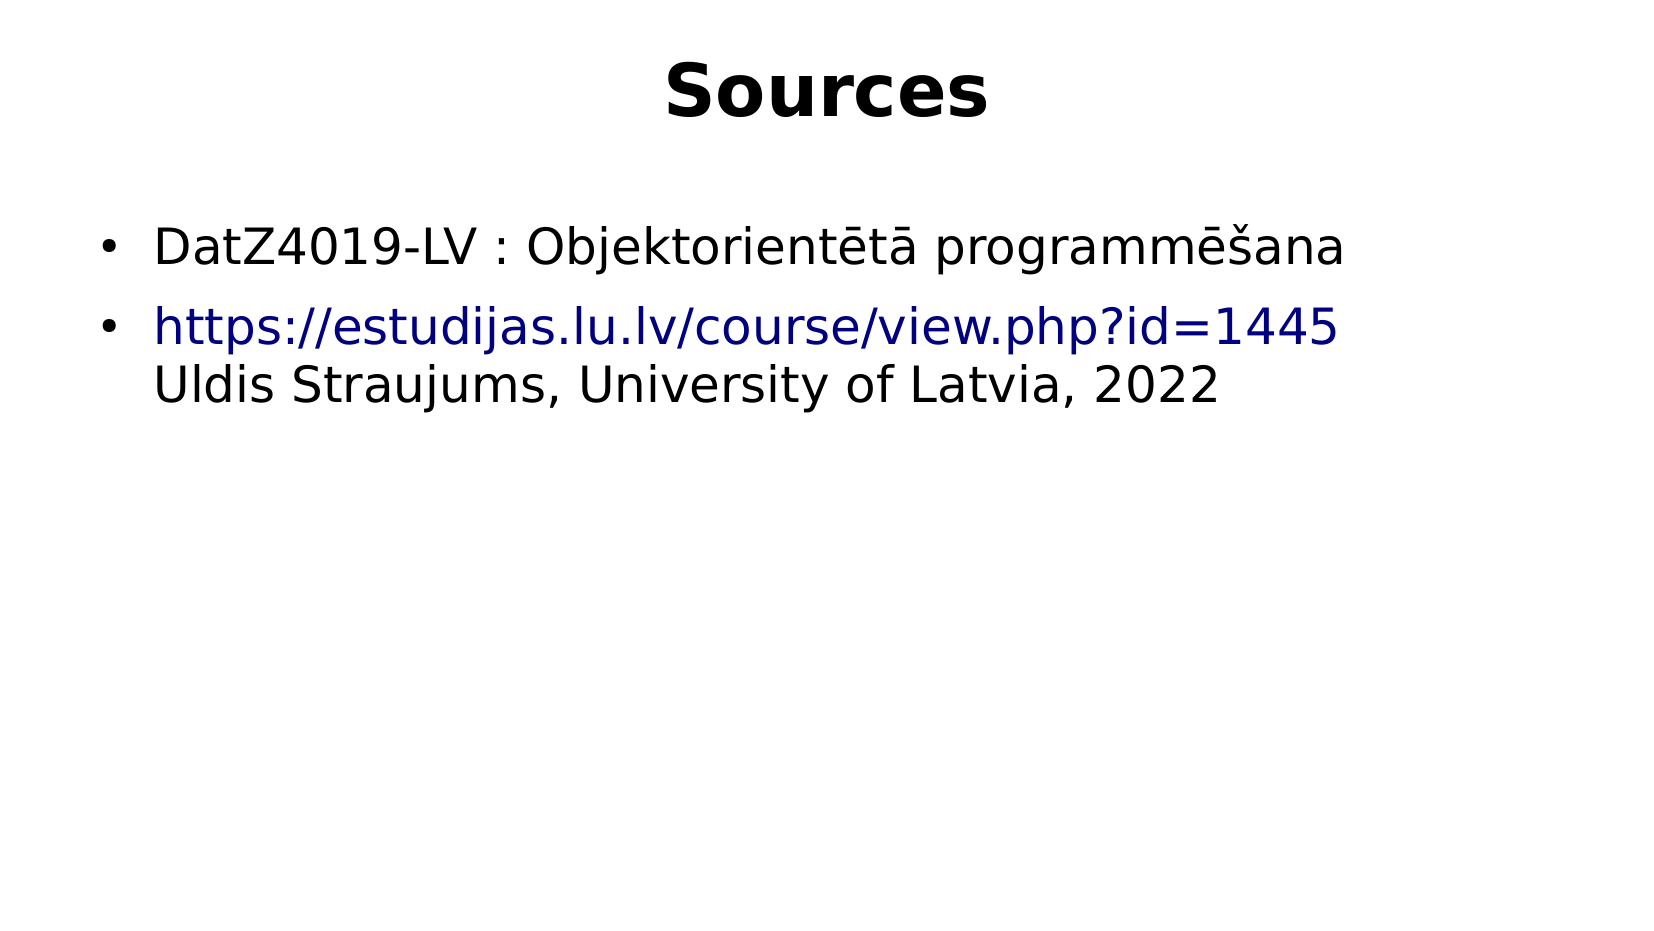

# Sources
DatZ4019-LV : Objektorientētā programmēšana
https://estudijas.lu.lv/course/view.php?id=1445
Uldis Straujums, University of Latvia, 2022